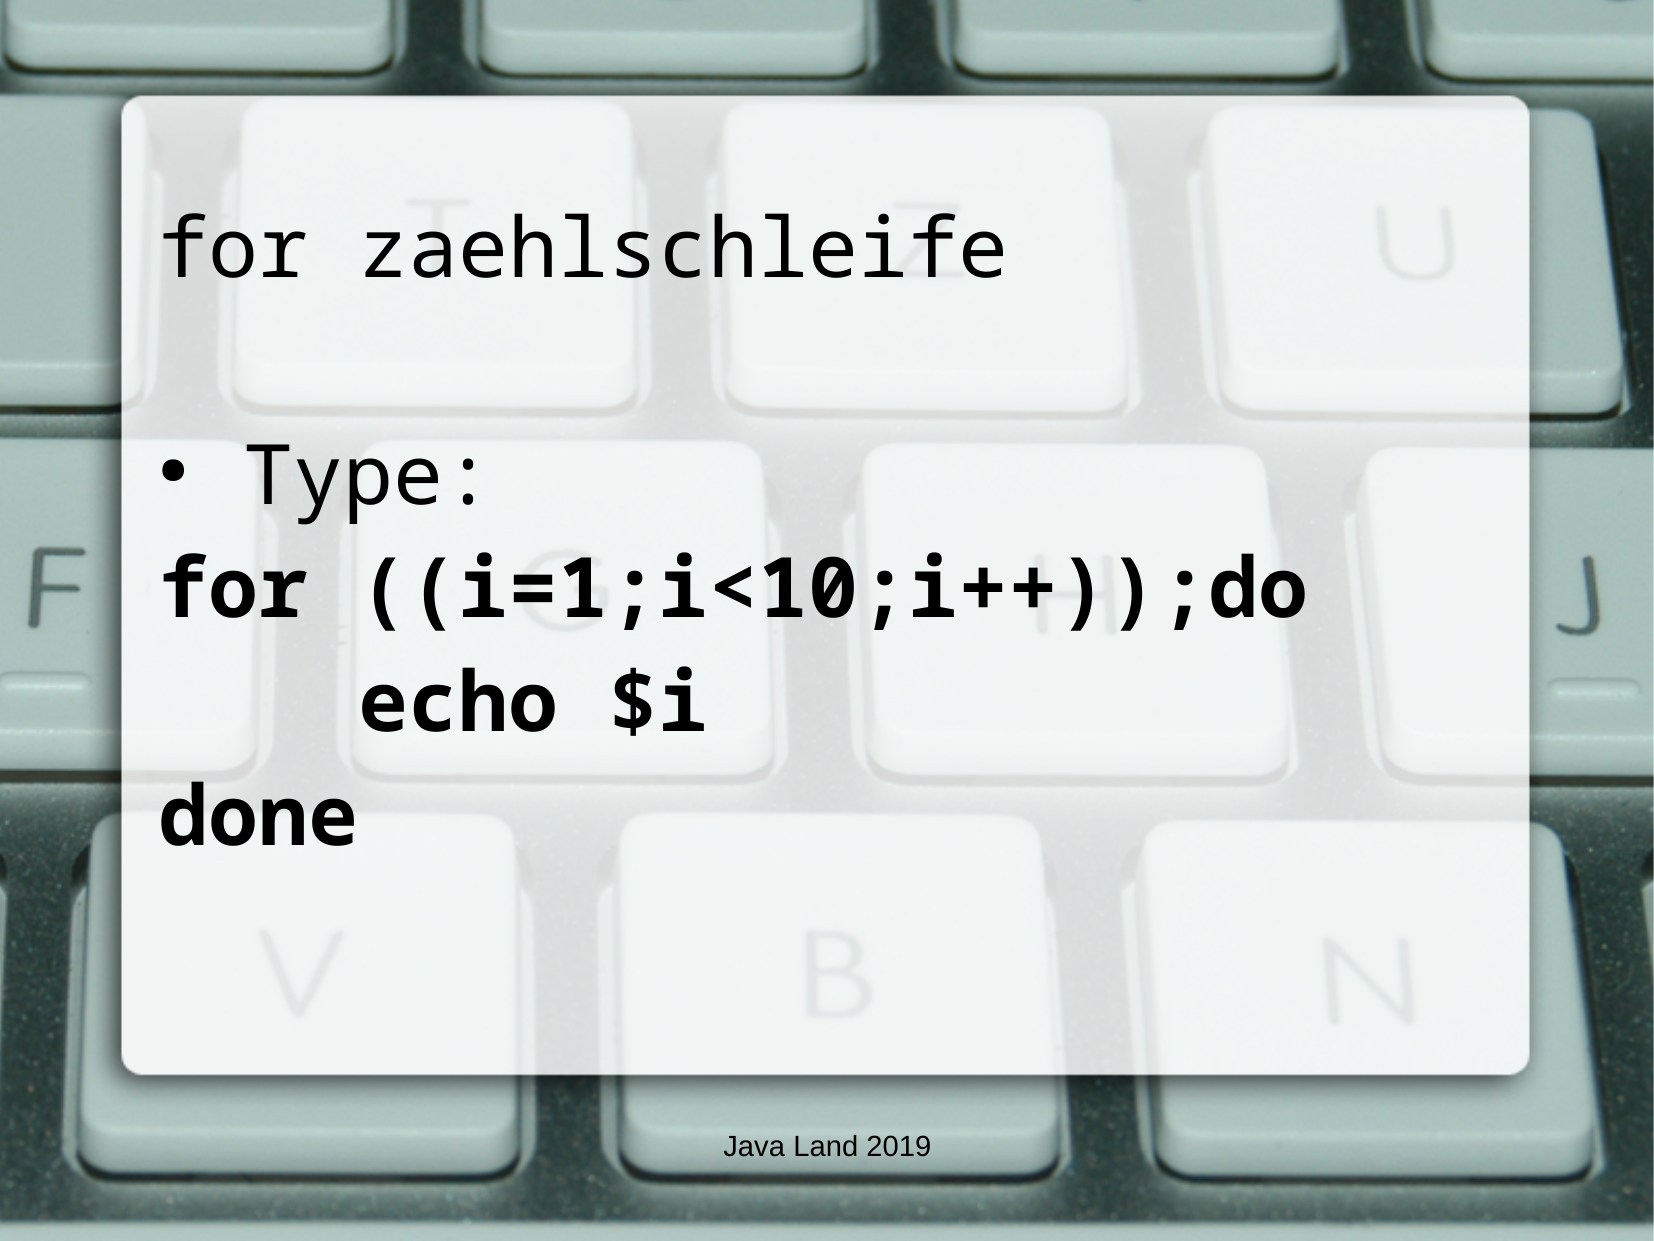

#
for zaehlschleife
 Type:
for ((i=1;i<10;i++));do
 echo $i
done